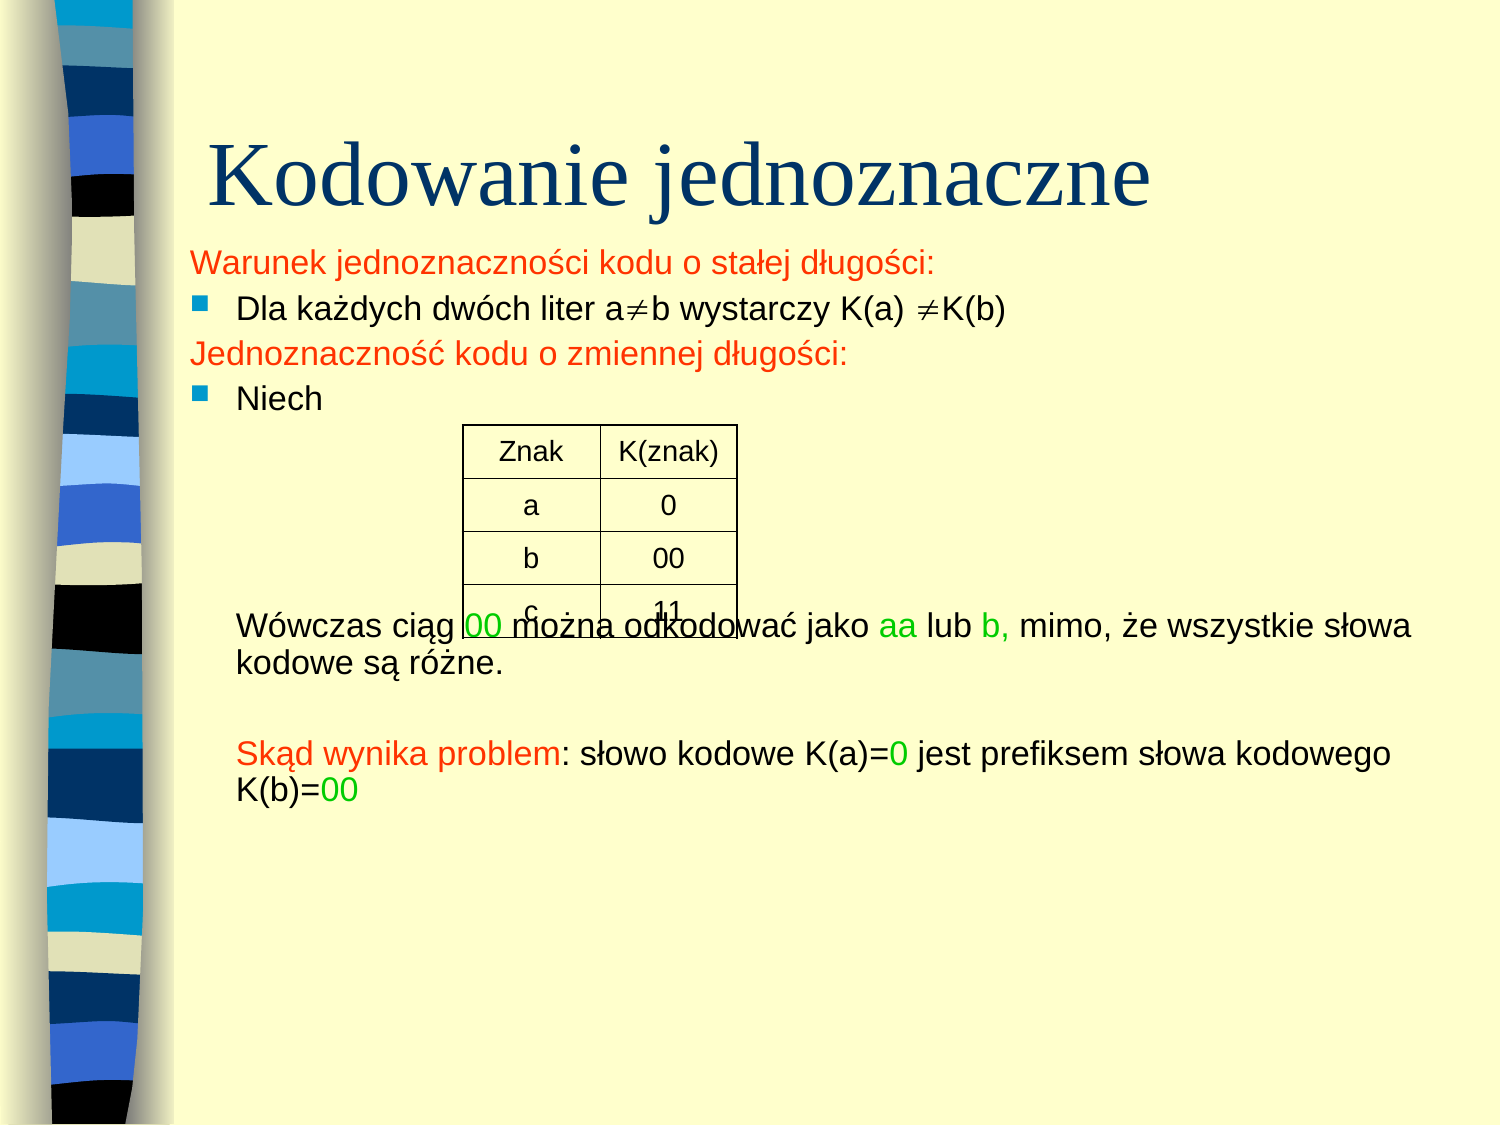

# Kodowanie jednoznaczne
Warunek jednoznaczności kodu o stałej długości:
Dla każdych dwóch liter ab wystarczy K(a) K(b)
Jednoznaczność kodu o zmiennej długości:
Niech
	Wówczas ciąg 00 można odkodować jako aa lub b, mimo, że wszystkie słowa kodowe są różne.
	Skąd wynika problem: słowo kodowe K(a)=0 jest prefiksem słowa kodowego K(b)=00
| Znak | K(znak) |
| --- | --- |
| a | 0 |
| b | 00 |
| c | 11 |